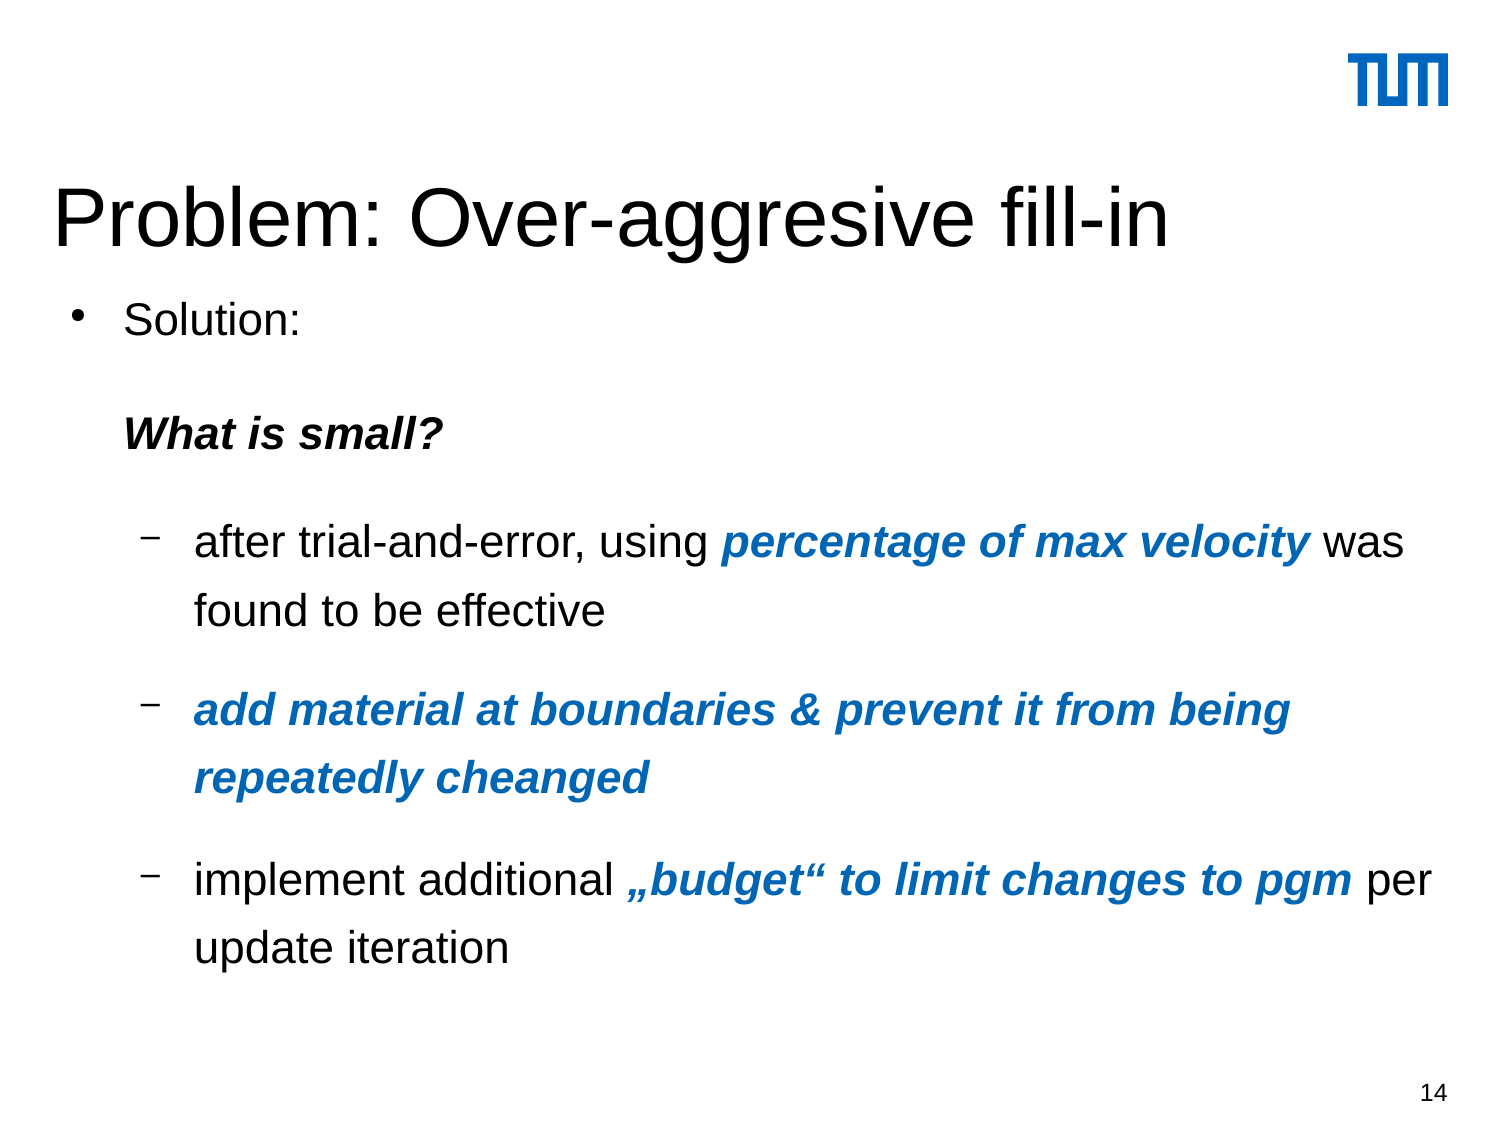

# Problem: Over-aggresive fill-in
Solution:
What is small?
after trial-and-error, using percentage of max velocity was found to be effective
add material at boundaries & prevent it from being repeatedly cheanged
implement additional „budget“ to limit changes to pgm per update iteration